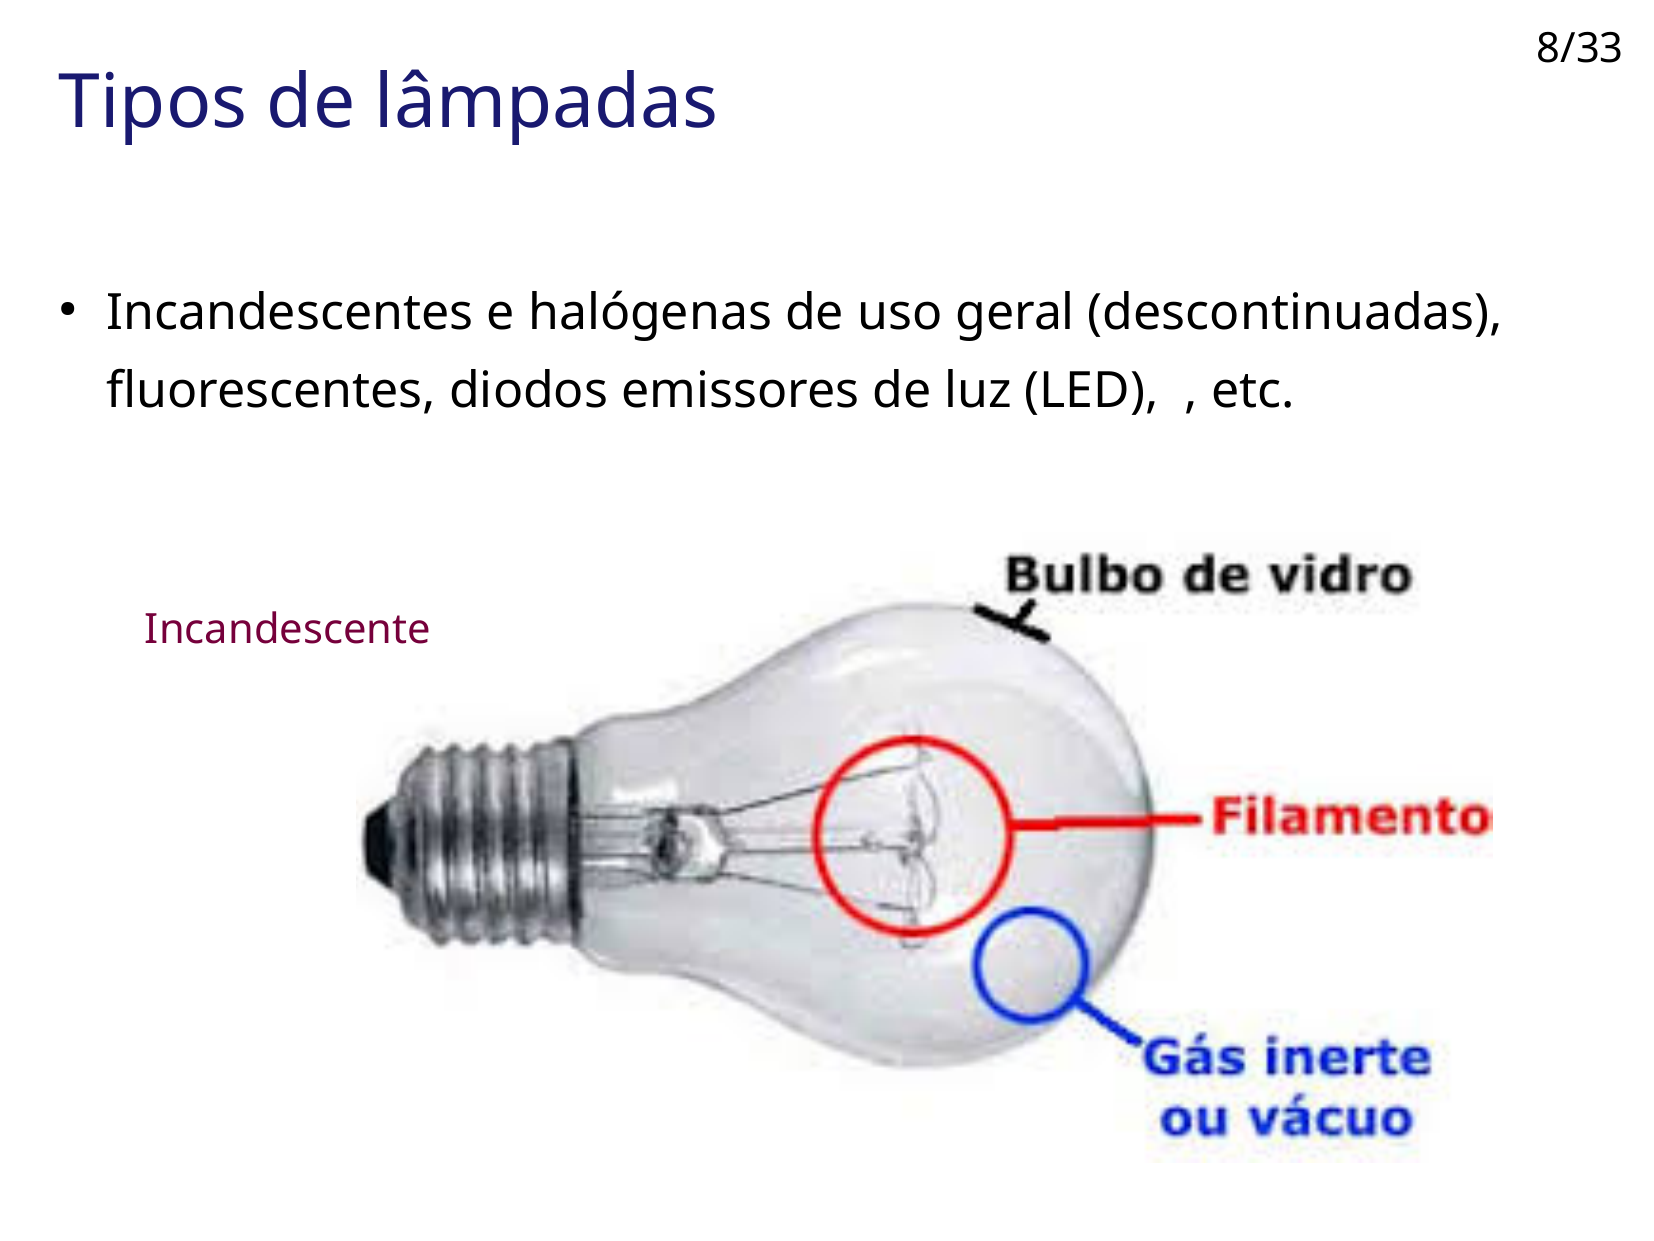

8
# Tipos de lâmpadas
Incandescentes e halógenas de uso geral (descontinuadas), fluorescentes, diodos emissores de luz (LED), , etc.
Incandescente